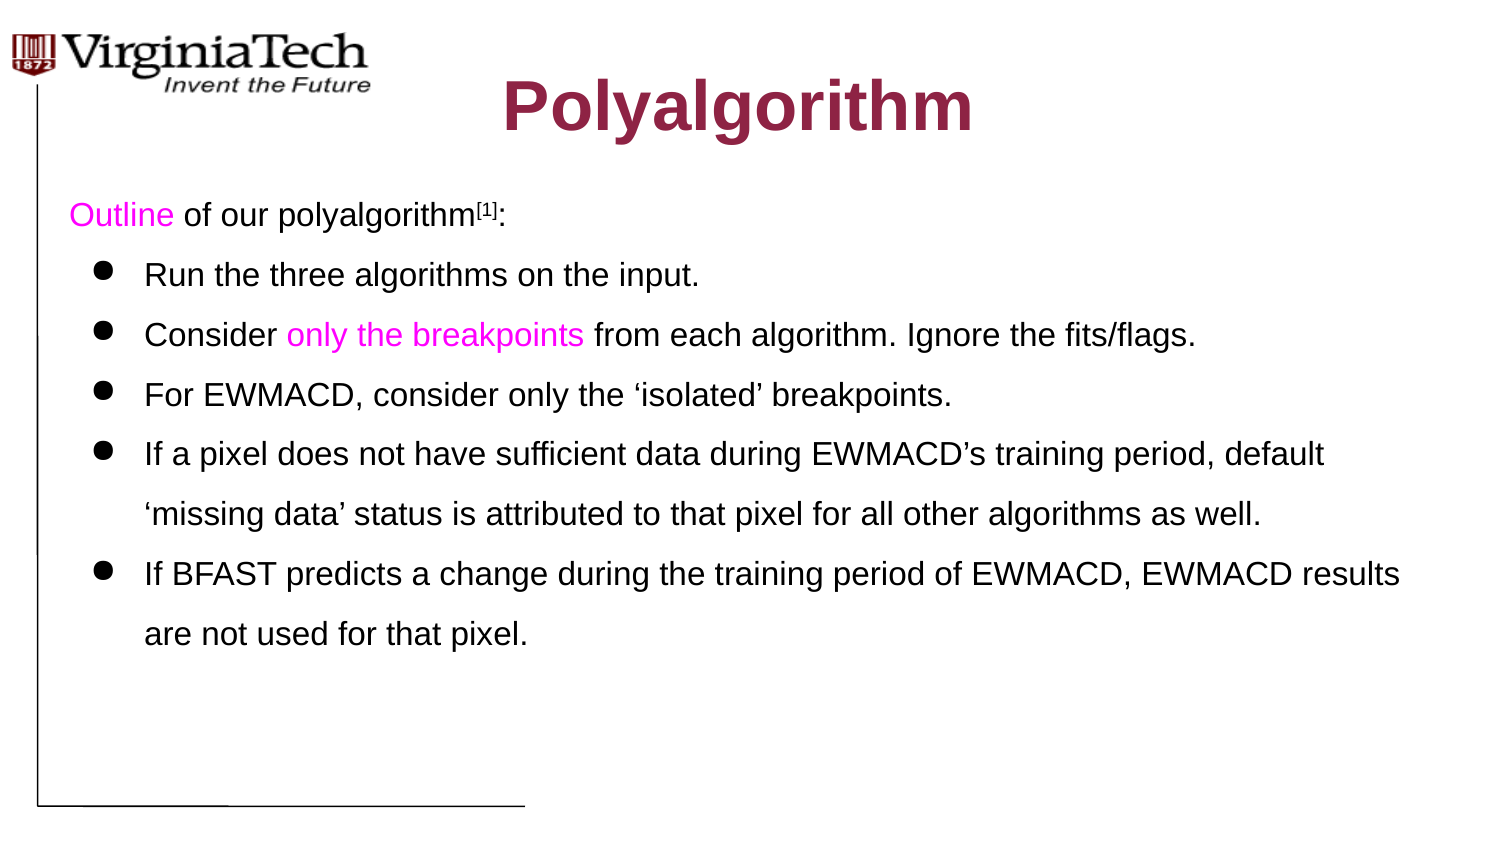

# Polyalgorithm
Outline of our polyalgorithm[1]:
Run the three algorithms on the input.
Consider only the breakpoints from each algorithm. Ignore the fits/flags.
For EWMACD, consider only the ‘isolated’ breakpoints.
If a pixel does not have sufficient data during EWMACD’s training period, default ‘missing data’ status is attributed to that pixel for all other algorithms as well.
If BFAST predicts a change during the training period of EWMACD, EWMACD results are not used for that pixel.